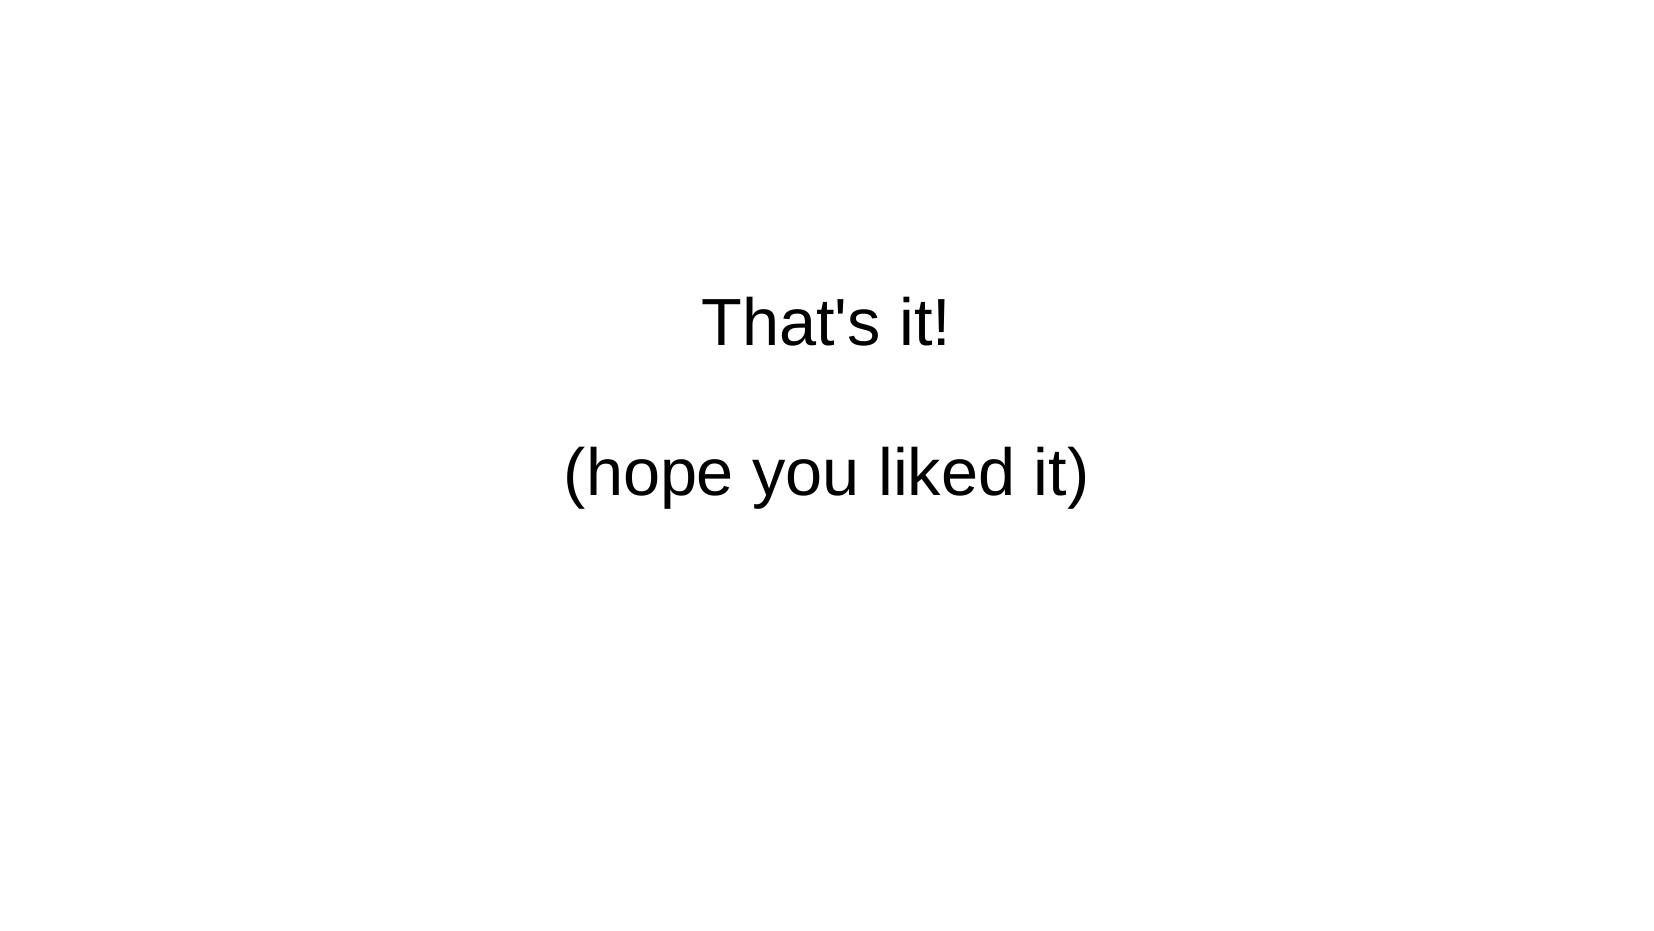

# That's it!
(hope you liked it)